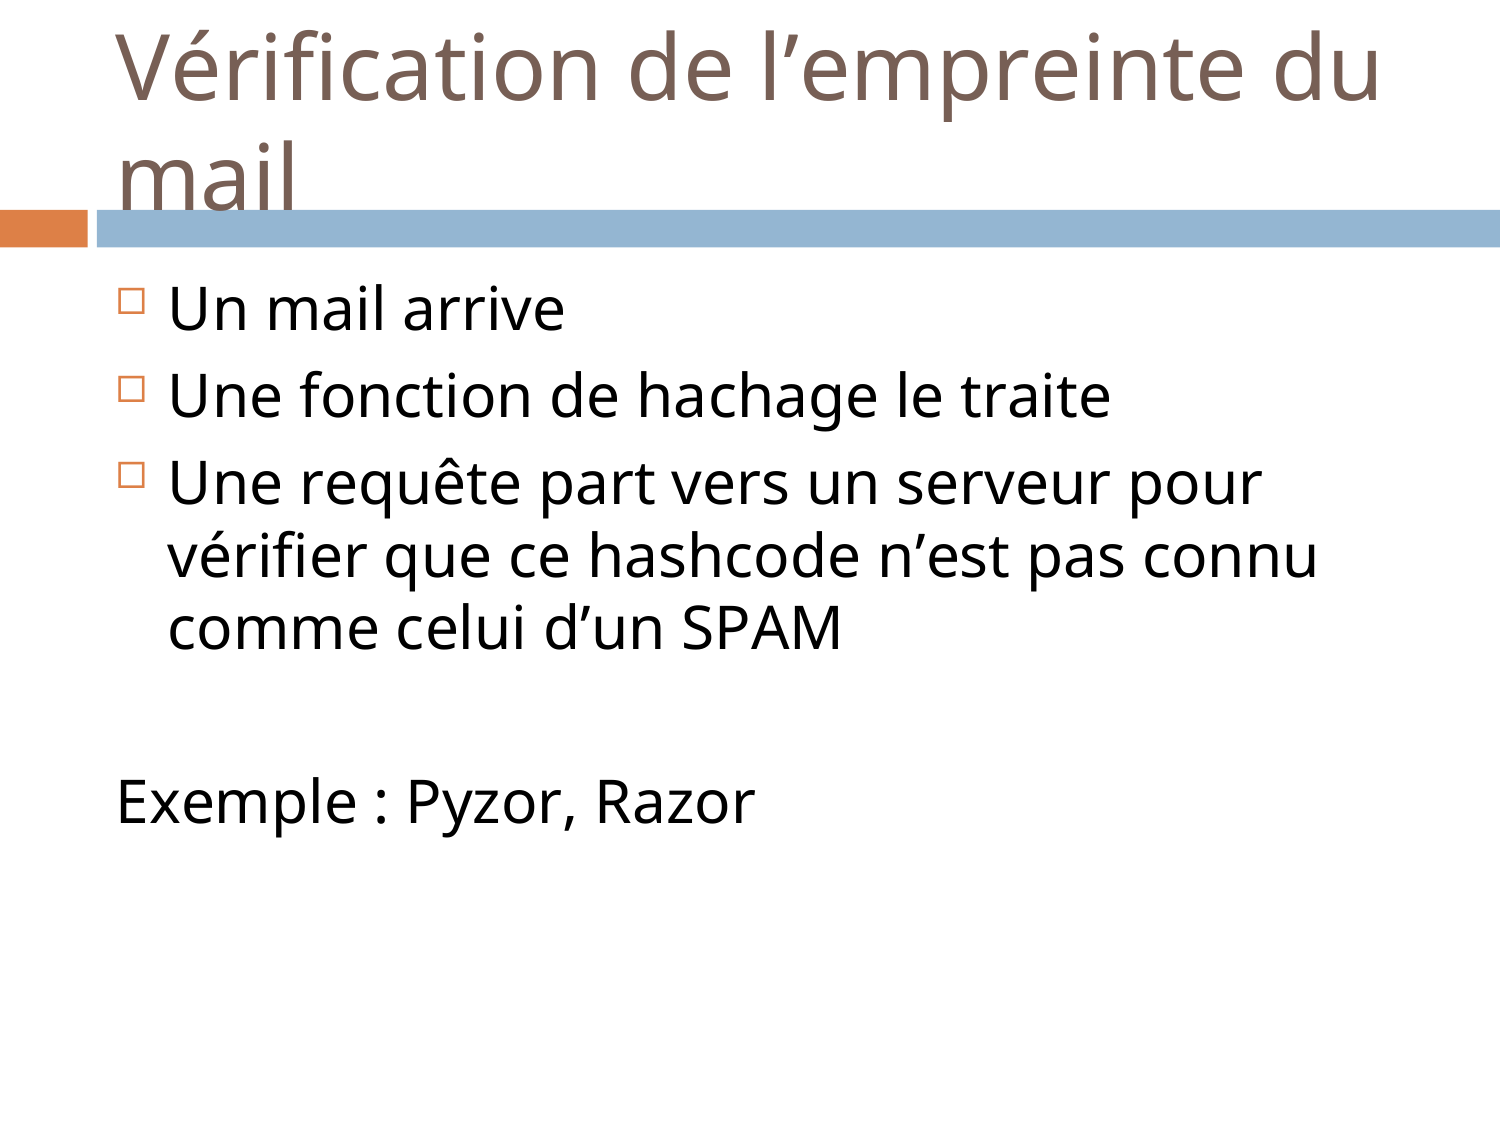

# Vérification de l’empreinte du mail
Un mail arrive
Une fonction de hachage le traite
Une requête part vers un serveur pour vérifier que ce hashcode n’est pas connu comme celui d’un SPAM
Exemple : Pyzor, Razor